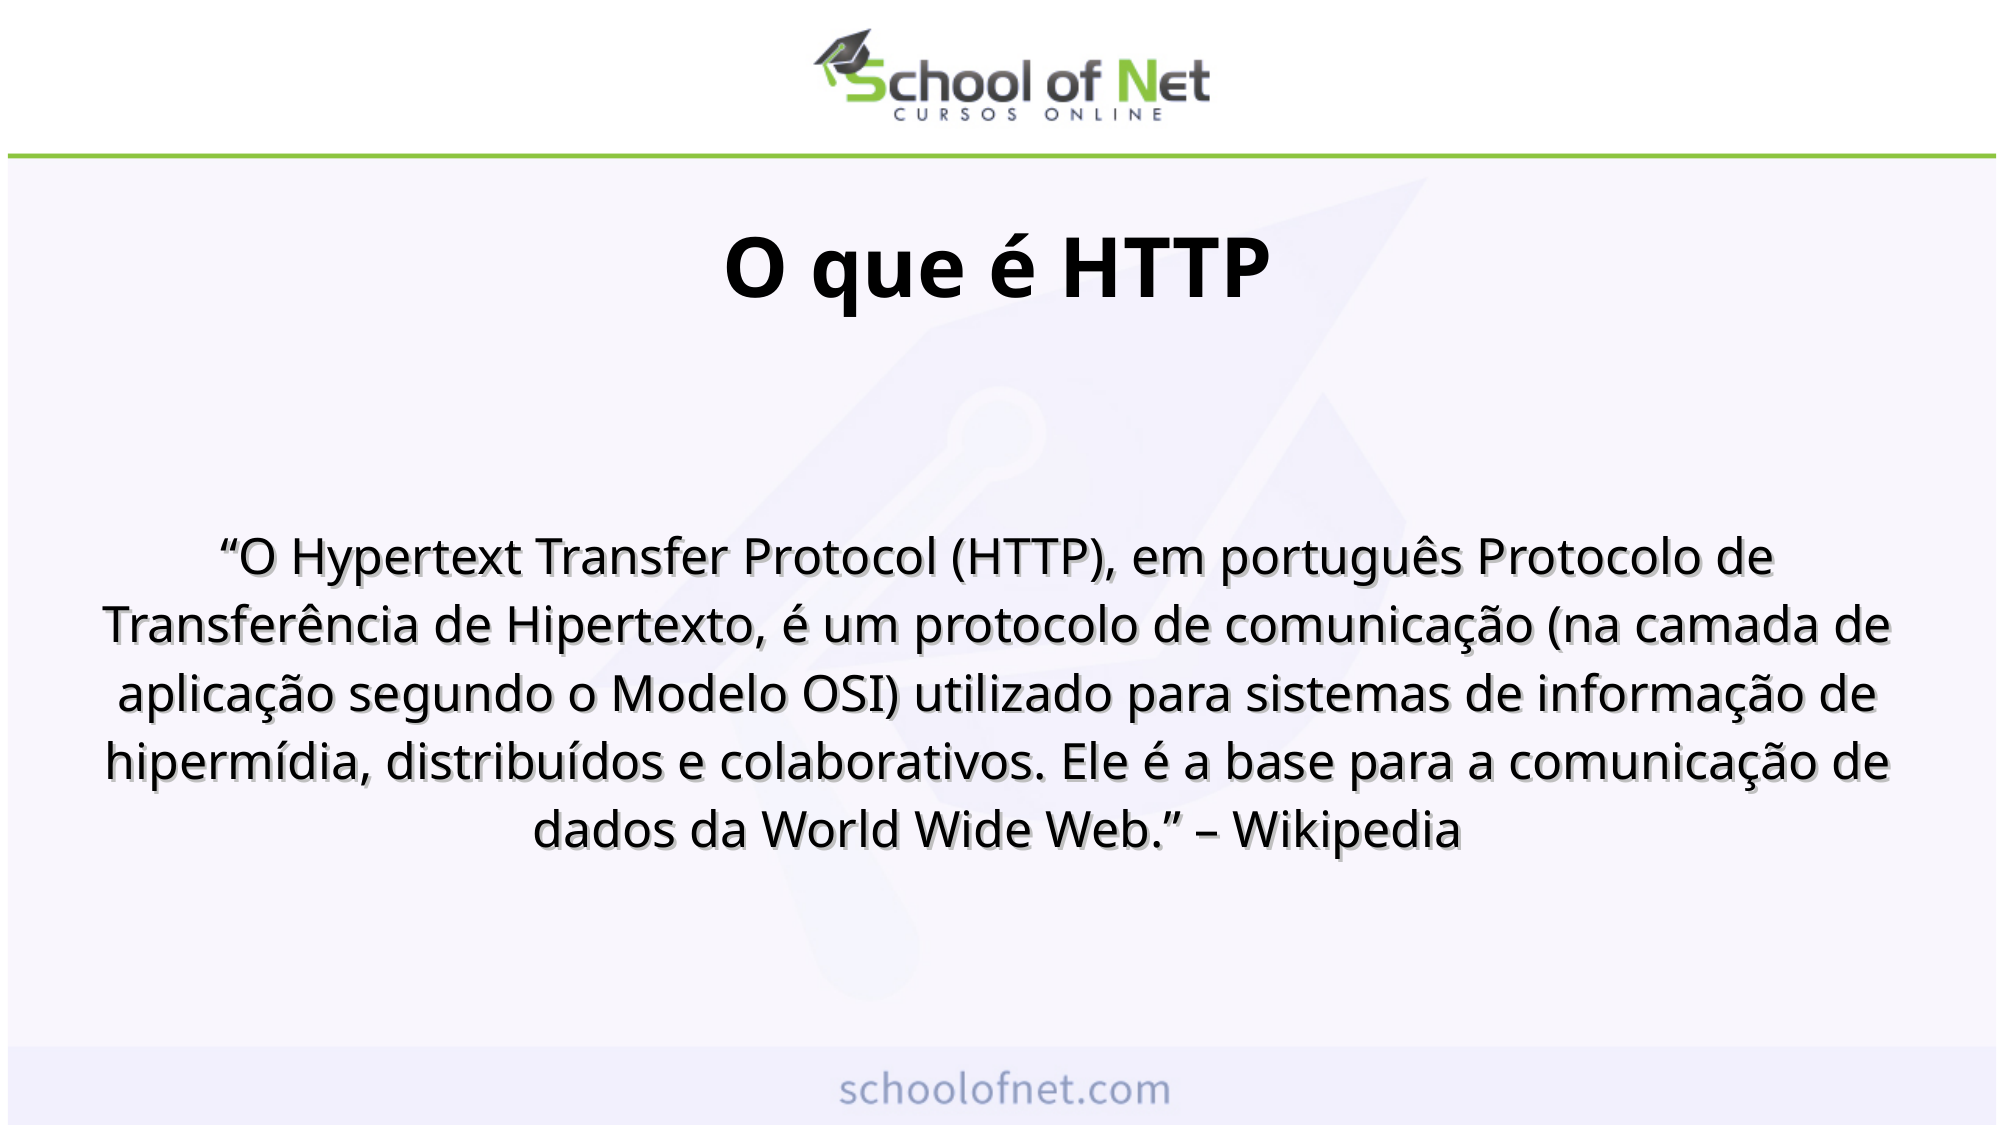

# O que é HTTP
“O Hypertext Transfer Protocol (HTTP), em português Protocolo de Transferência de Hipertexto, é um protocolo de comunicação (na camada de aplicação segundo o Modelo OSI) utilizado para sistemas de informação de hipermídia, distribuídos e colaborativos. Ele é a base para a comunicação de dados da World Wide Web.” – Wikipedia